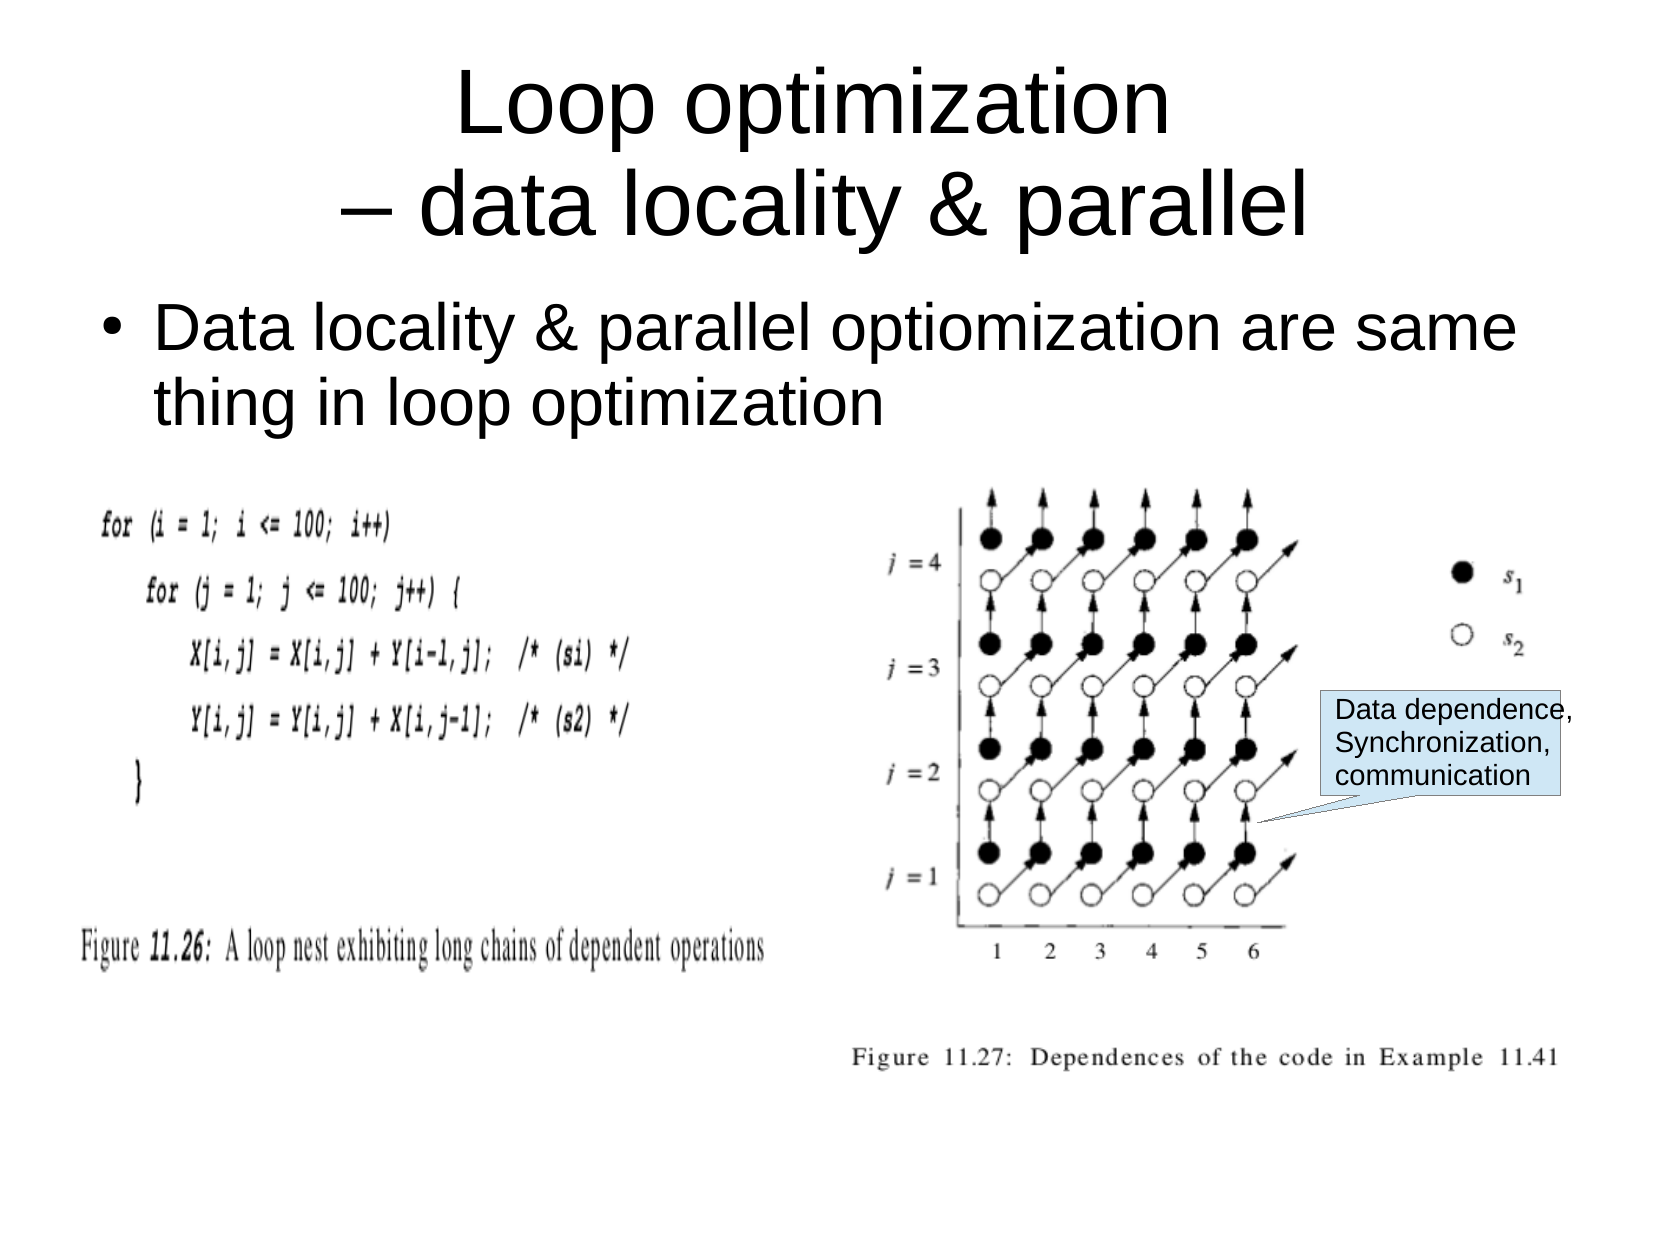

# Loop optimization – data locality & parallel
Data locality & parallel optiomization are same thing in loop optimization
Data dependence,
Synchronization,
communication